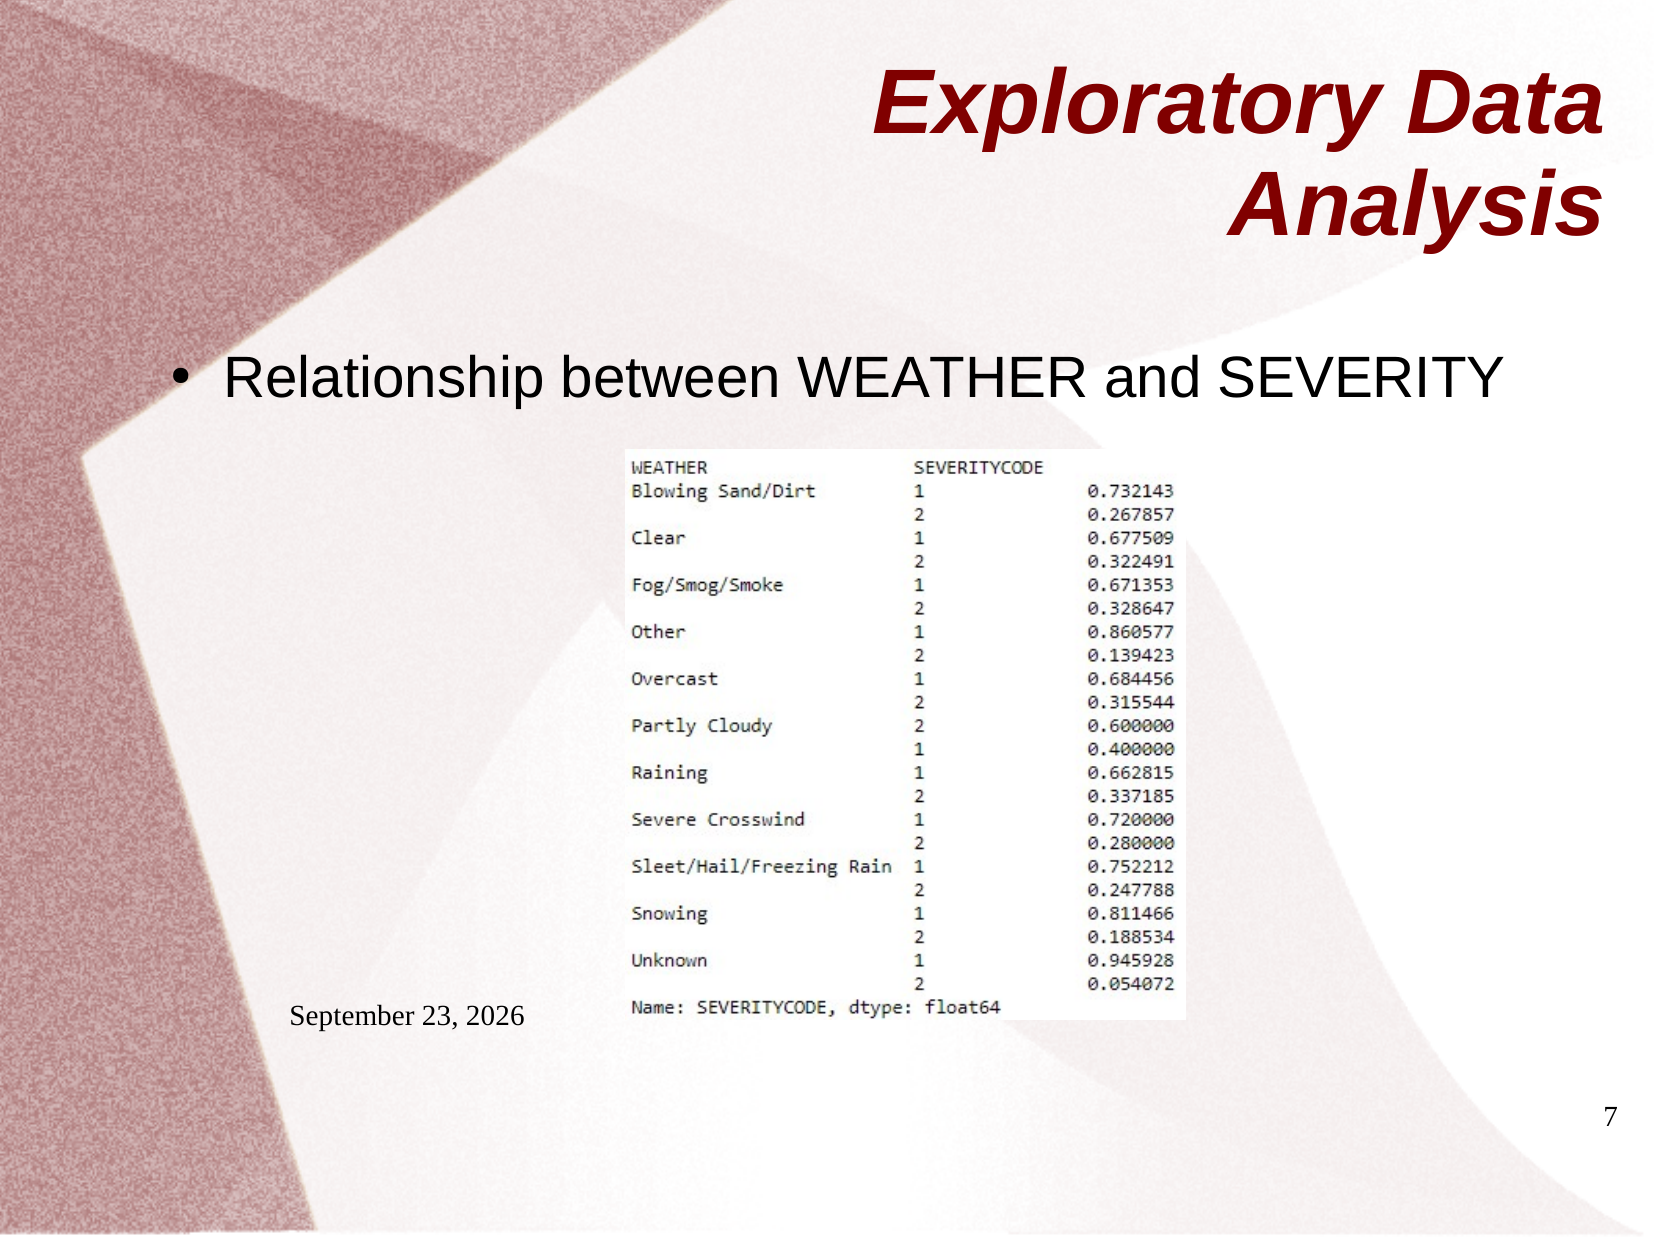

# Exploratory Data Analysis
Relationship between WEATHER and SEVERITY
7